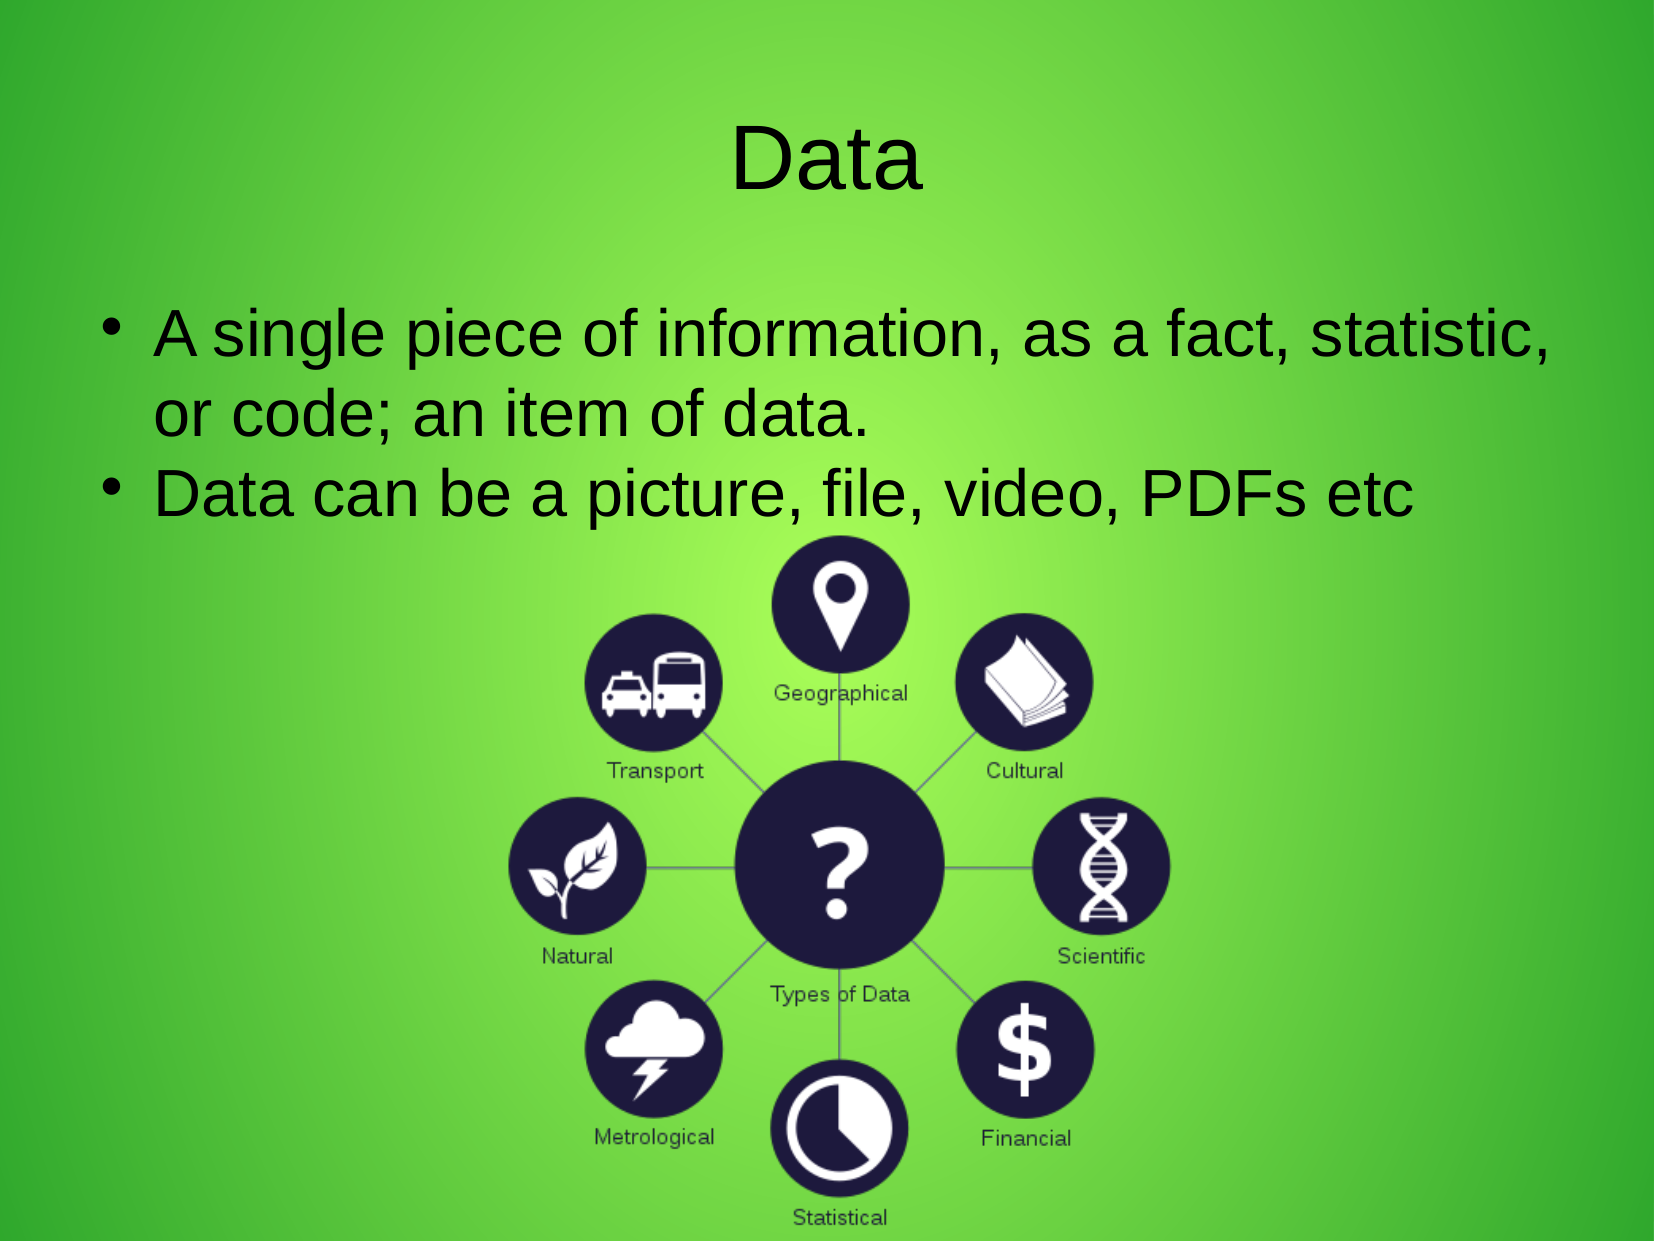

Data
A single piece of information, as a fact, statistic, or code; an item of data.
Data can be a picture, file, video, PDFs etc